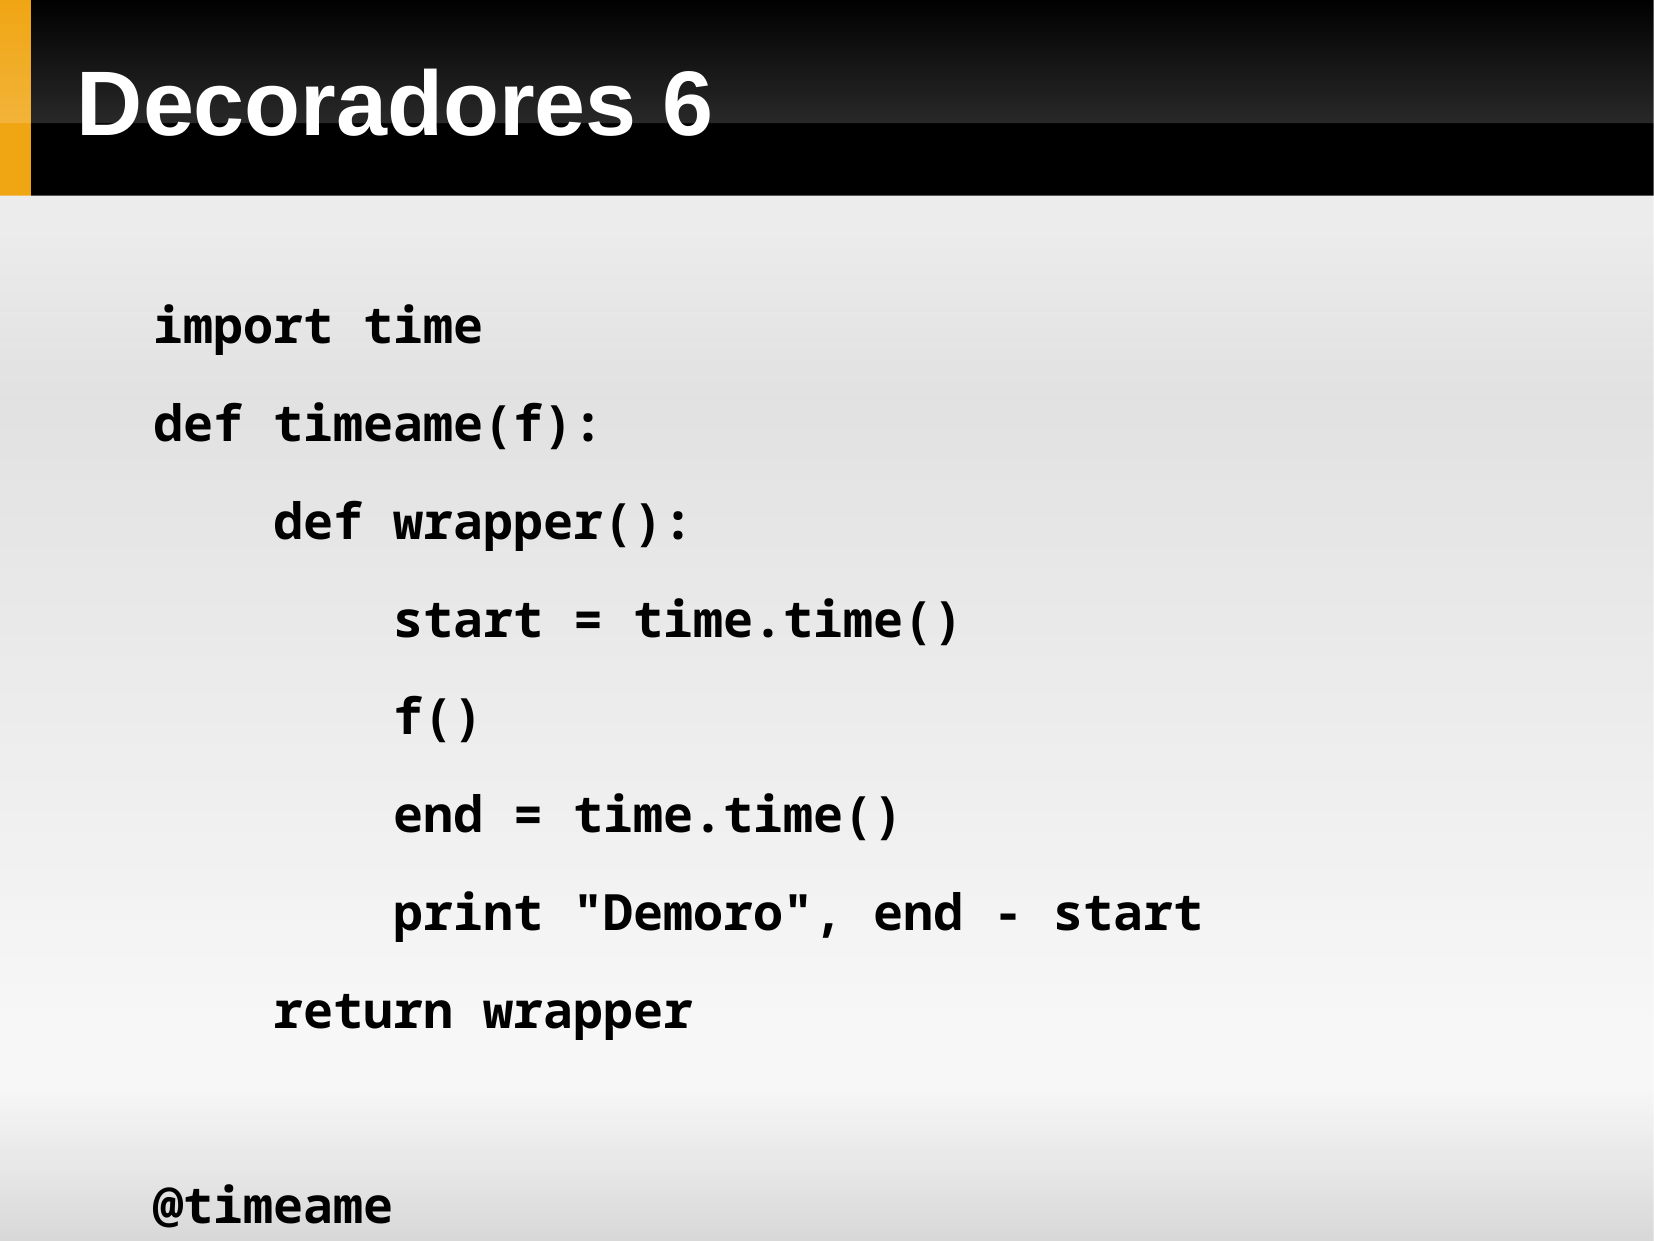

# Decoradores 6
import time
def timeame(f):
 def wrapper():
 start = time.time()
 f()
 end = time.time()
 print "Demoro", end - start
 return wrapper
@timeame
def dormir():
 time.sleep(1)